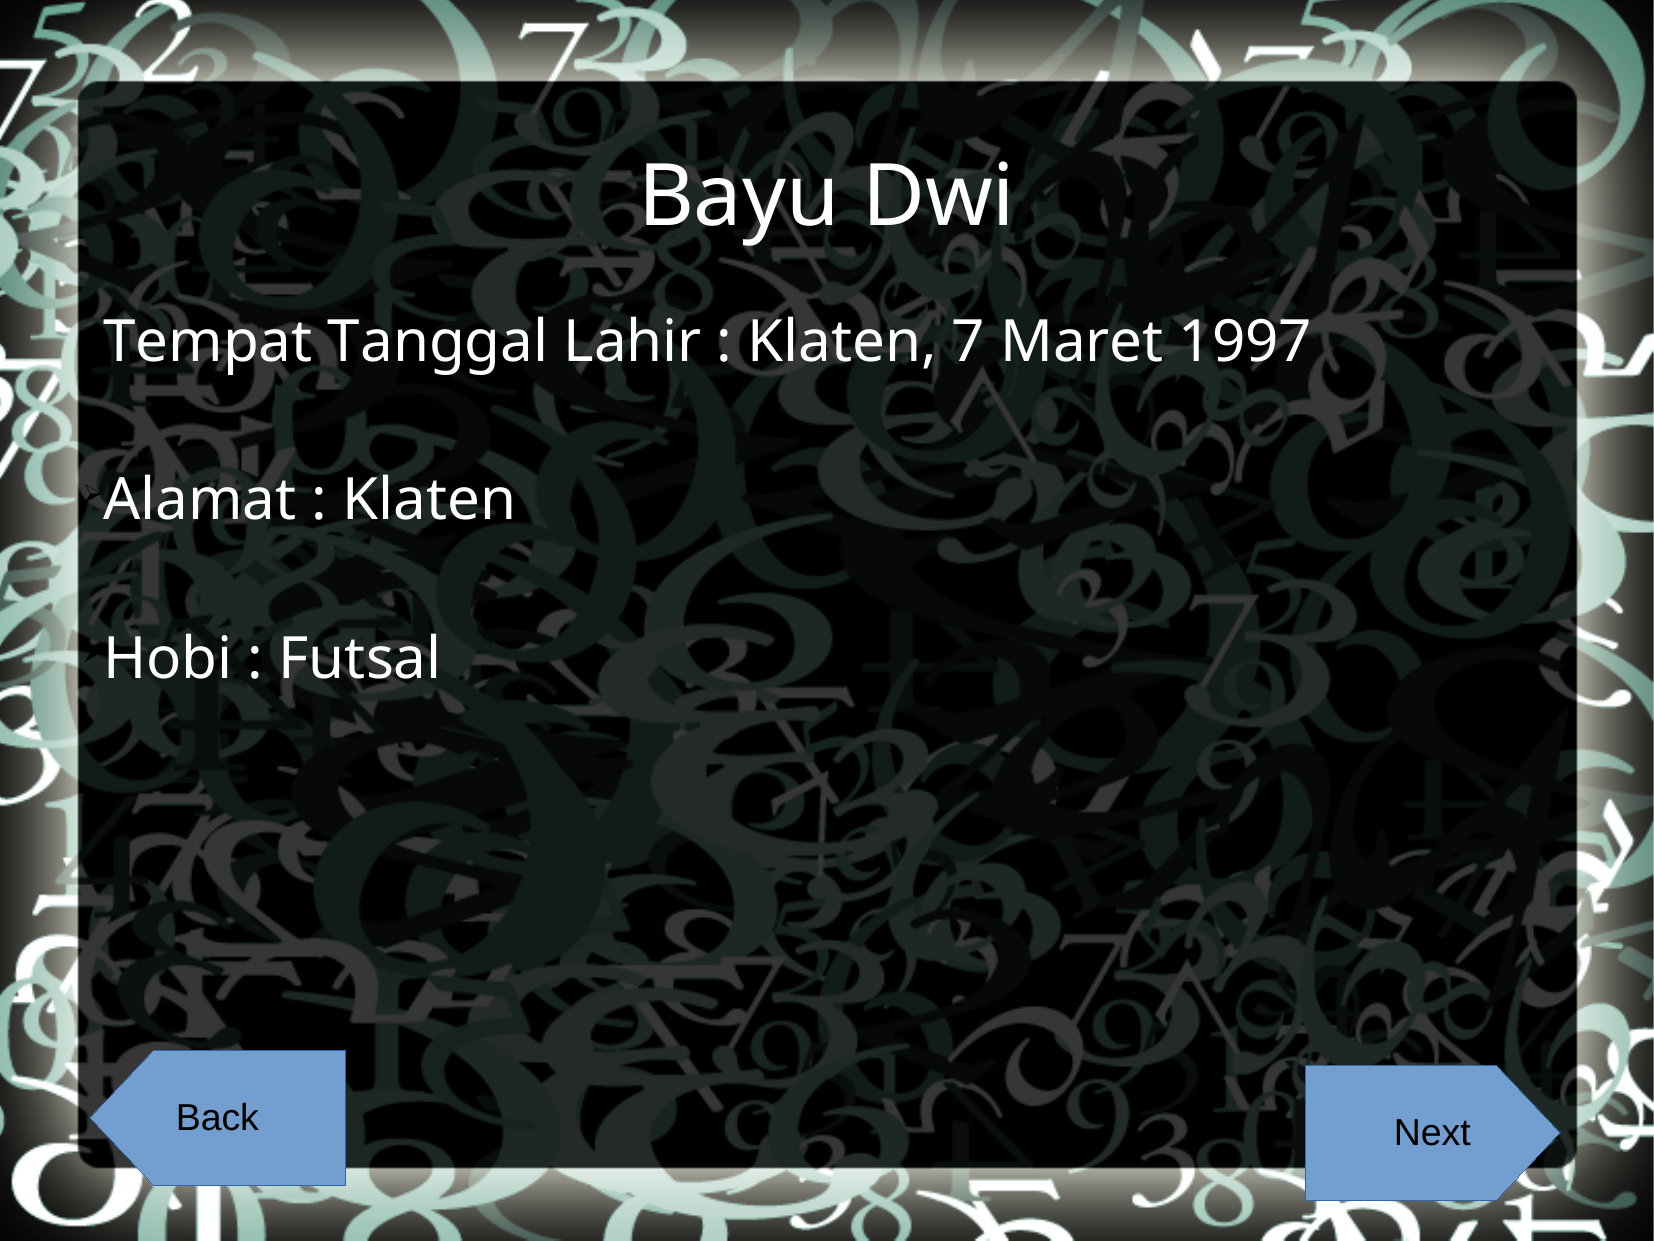

# Bayu Dwi
Tempat Tanggal Lahir : Klaten, 7 Maret 1997
Alamat : Klaten
Hobi : Futsal
Back
Next